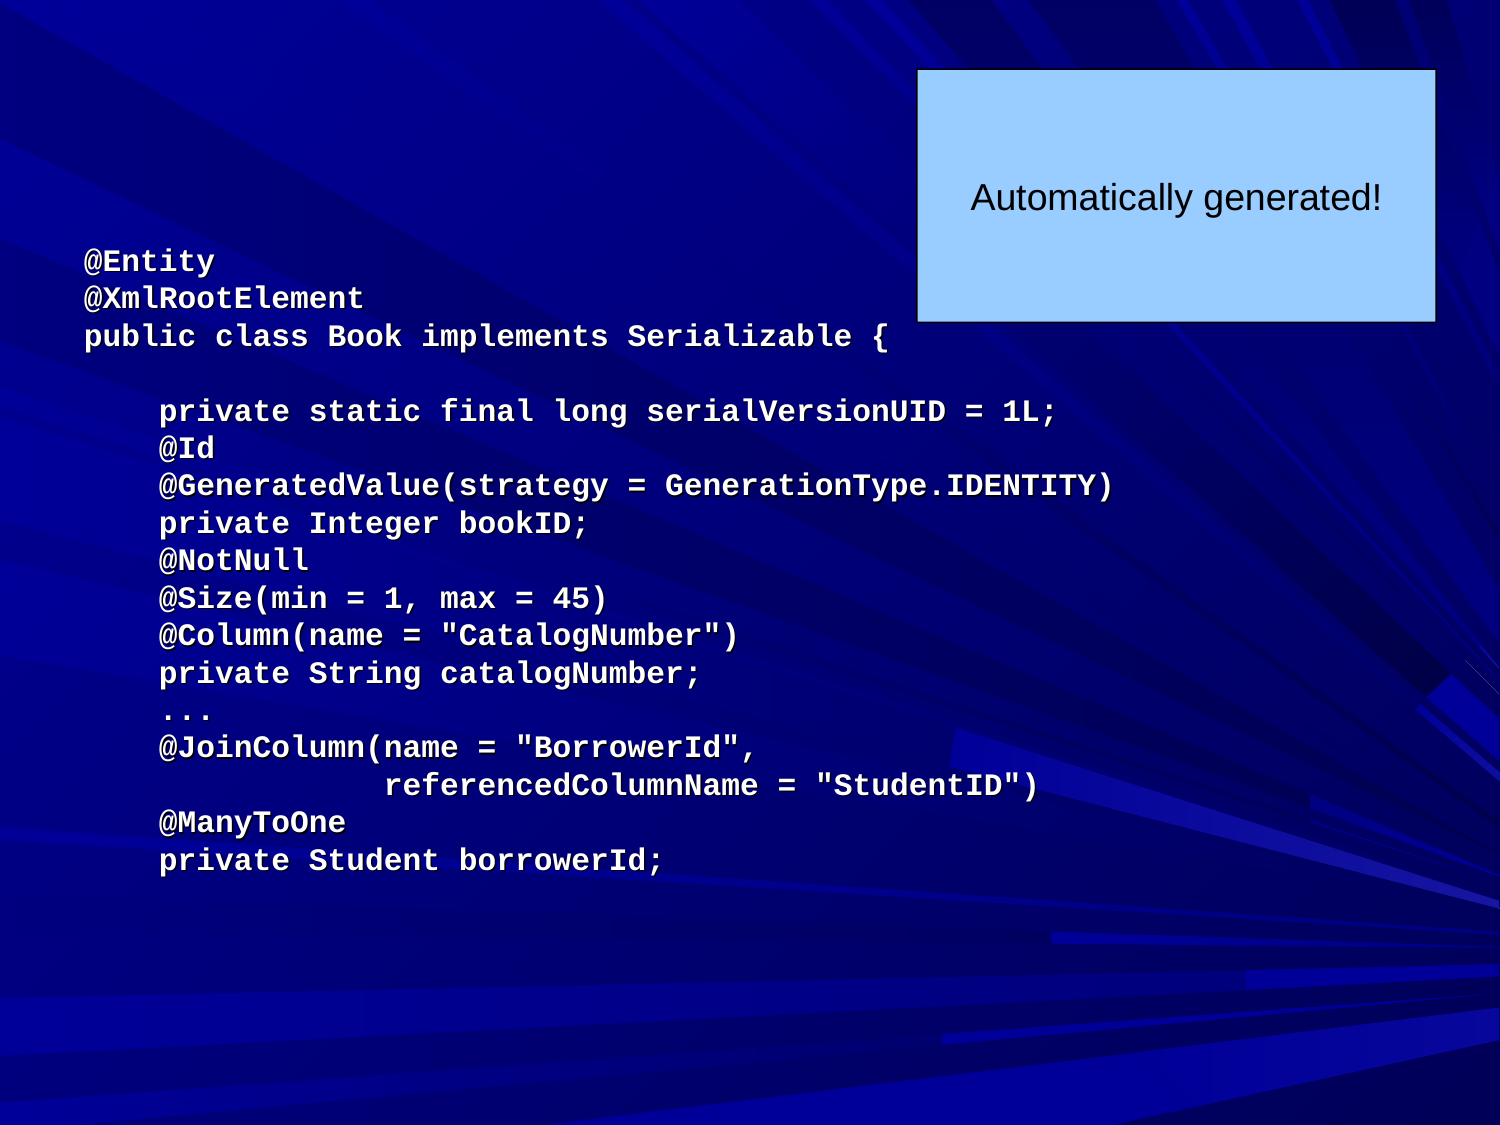

Automatically generated!
# @Entity @XmlRootElement public class Book implements Serializable { private static final long serialVersionUID = 1L; @Id @GeneratedValue(strategy = GenerationType.IDENTITY) private Integer bookID; @NotNull @Size(min = 1, max = 45) @Column(name = "CatalogNumber") private String catalogNumber; ... @JoinColumn(name = "BorrowerId", referencedColumnName = "StudentID") @ManyToOne private Student borrowerId;